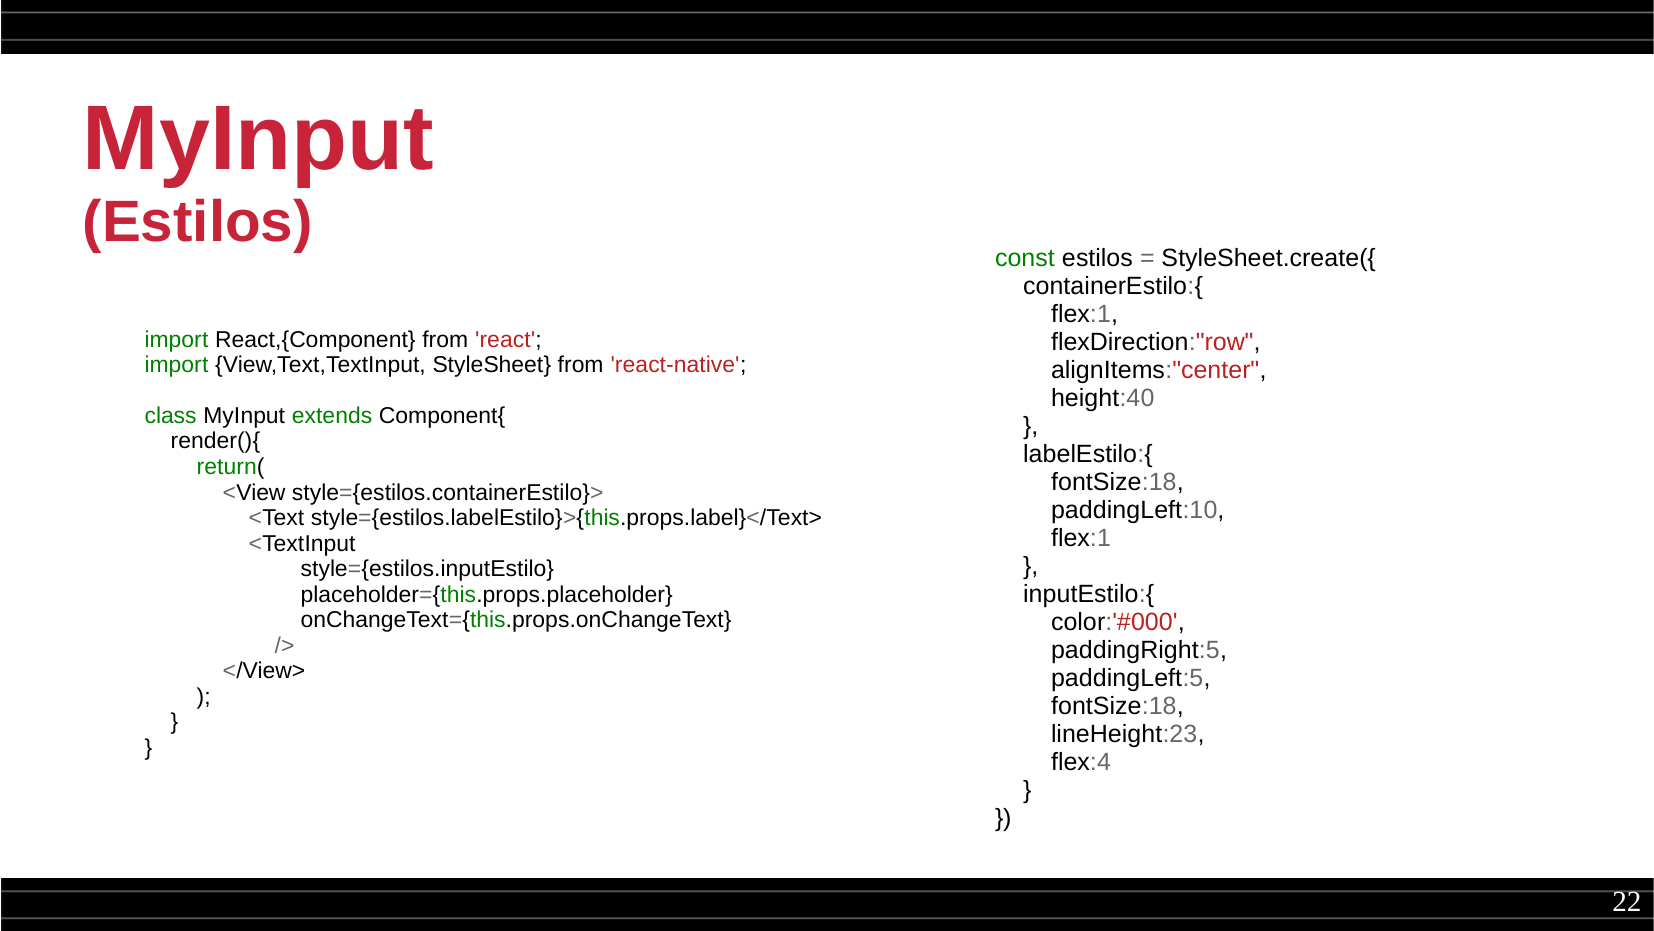

# MyInput (Estilos)
const estilos = StyleSheet.create({
 containerEstilo:{
 flex:1,
 flexDirection:"row",
 alignItems:"center",
 height:40
 },
 labelEstilo:{
 fontSize:18,
 paddingLeft:10,
 flex:1
 },
 inputEstilo:{
 color:'#000',
 paddingRight:5,
 paddingLeft:5,
 fontSize:18,
 lineHeight:23,
 flex:4
 }
})
import React,{Component} from 'react';
import {View,Text,TextInput, StyleSheet} from 'react-native';
class MyInput extends Component{
 render(){
 return(
 <View style={estilos.containerEstilo}>
 <Text style={estilos.labelEstilo}>{this.props.label}</Text>
 <TextInput
 style={estilos.inputEstilo}
 placeholder={this.props.placeholder}
 onChangeText={this.props.onChangeText}
 />
 </View>
 );
 }
}